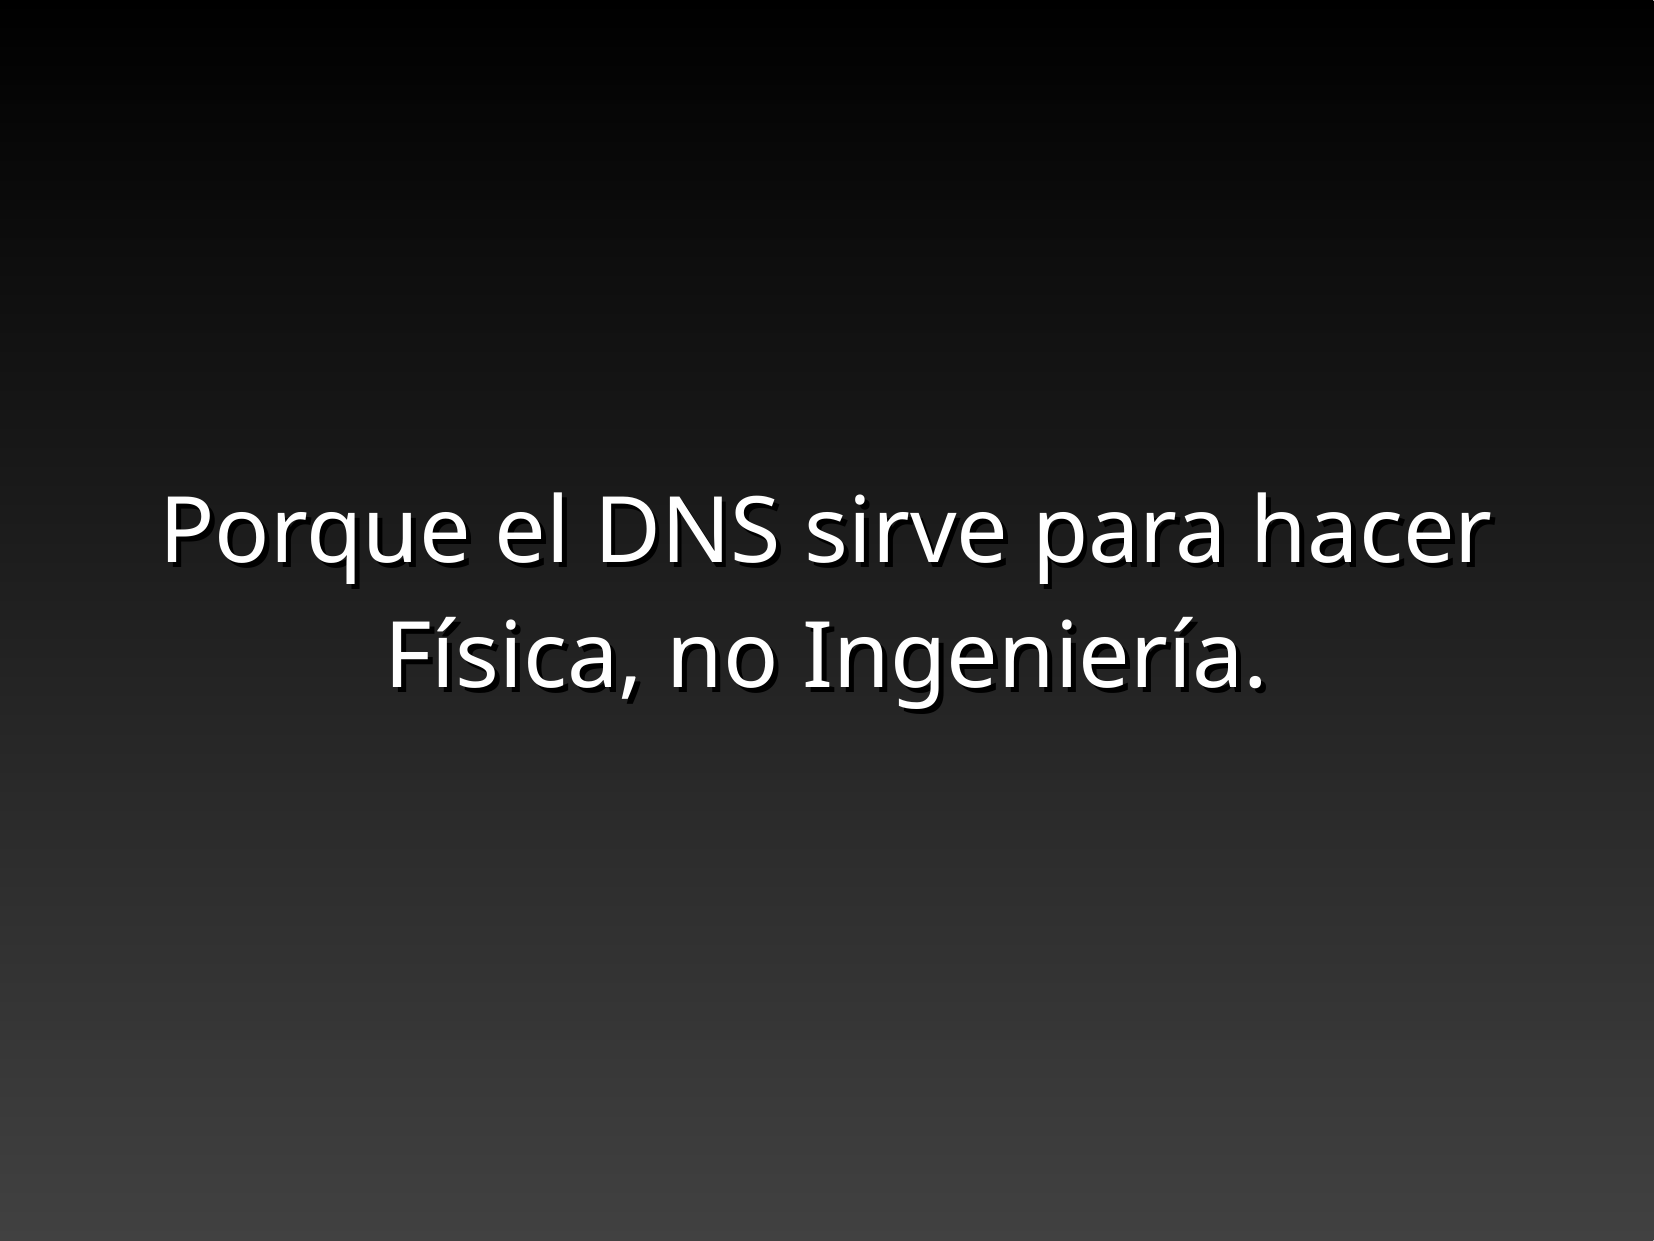

# Porque el DNS sirve para hacer Física, no Ingeniería.